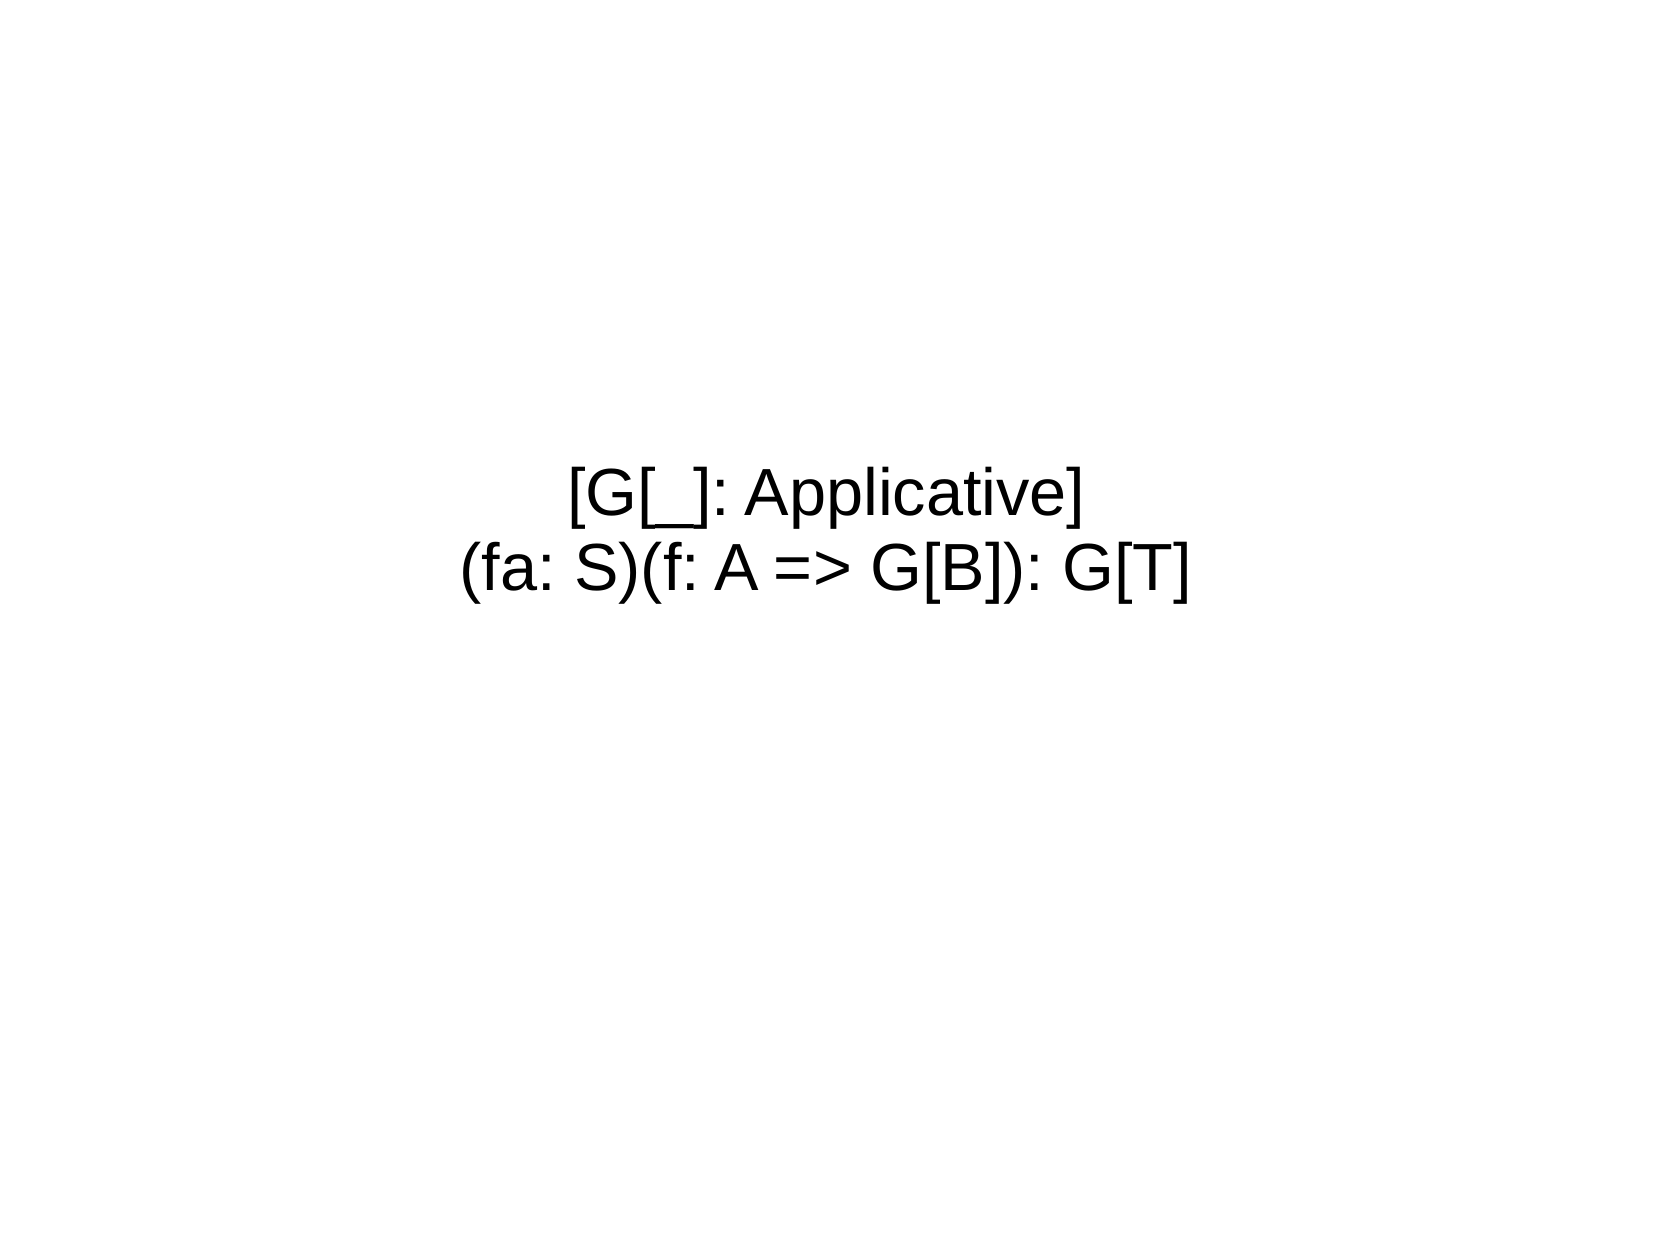

# [G[_]: Applicative]
(fa: S)(f: A => G[B]): G[T]